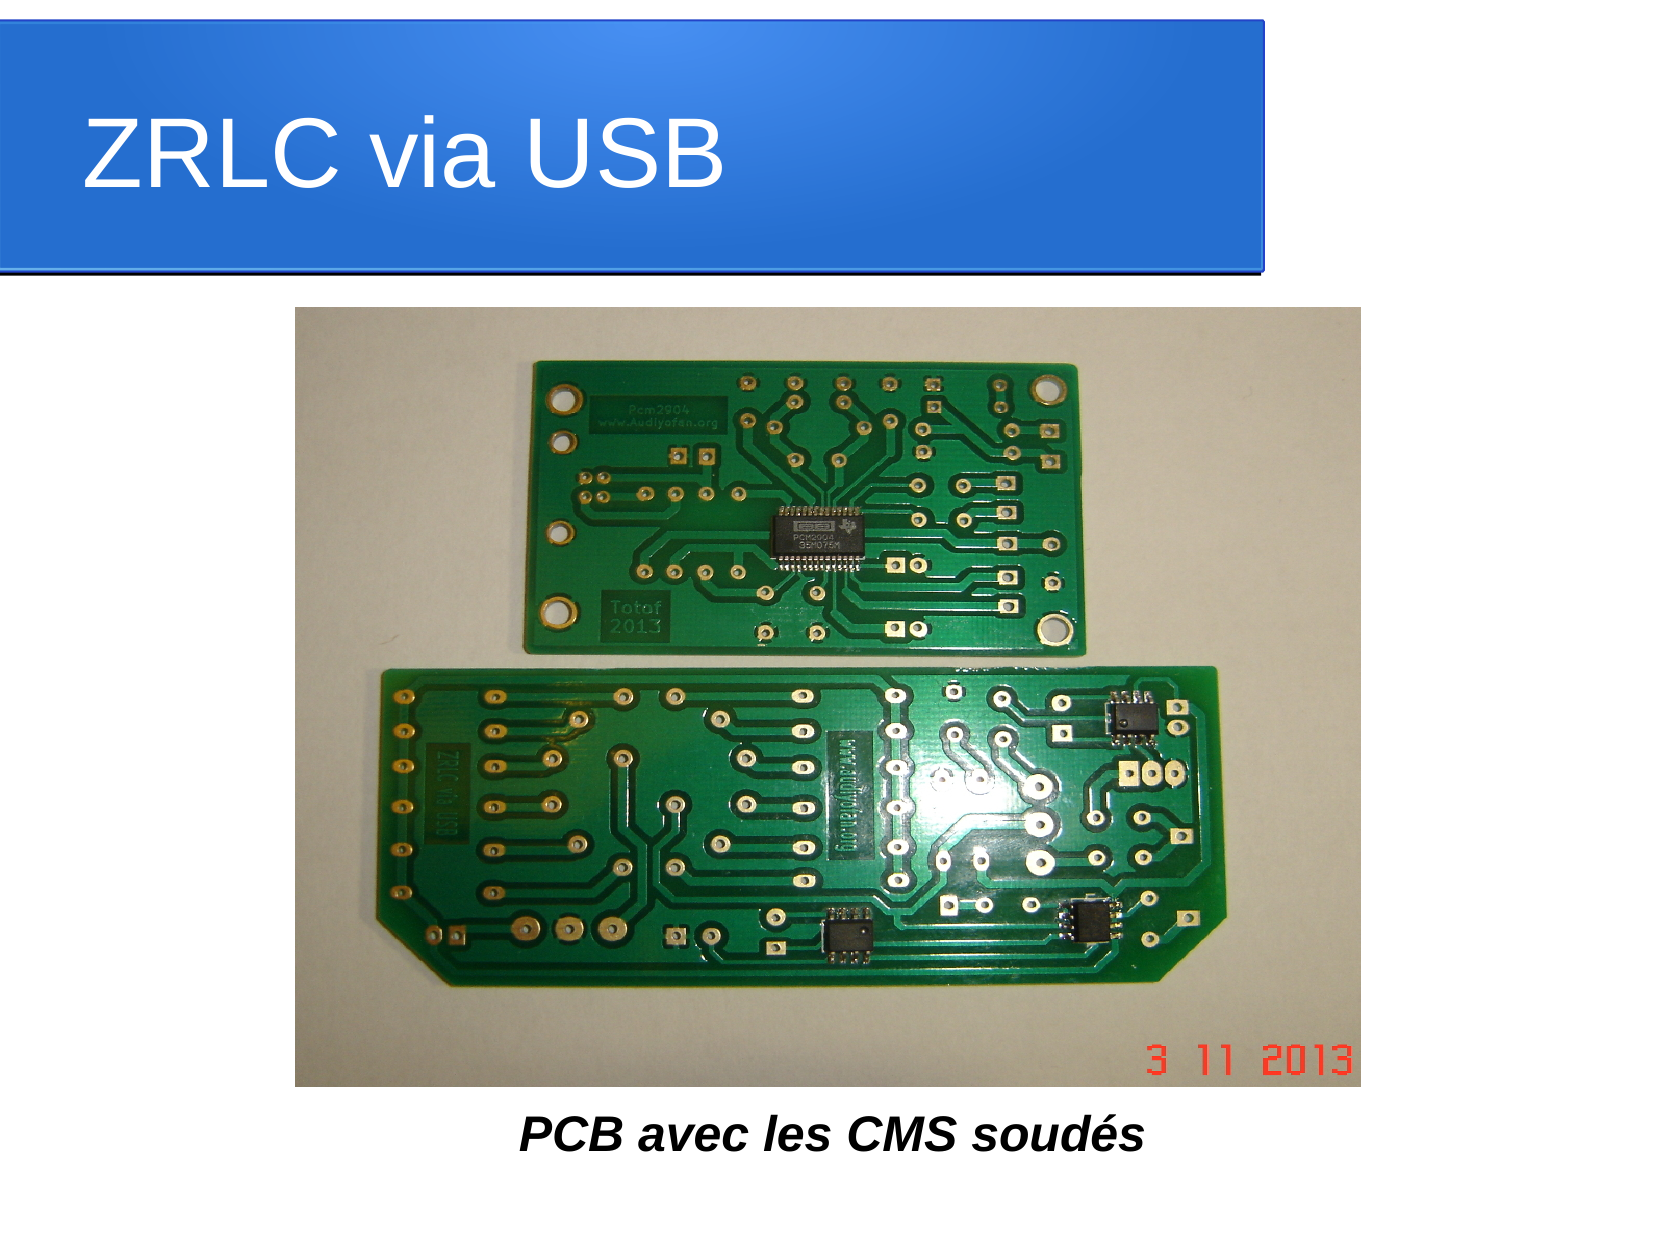

# ZRLC via USB
PCB avec les CMS soudés